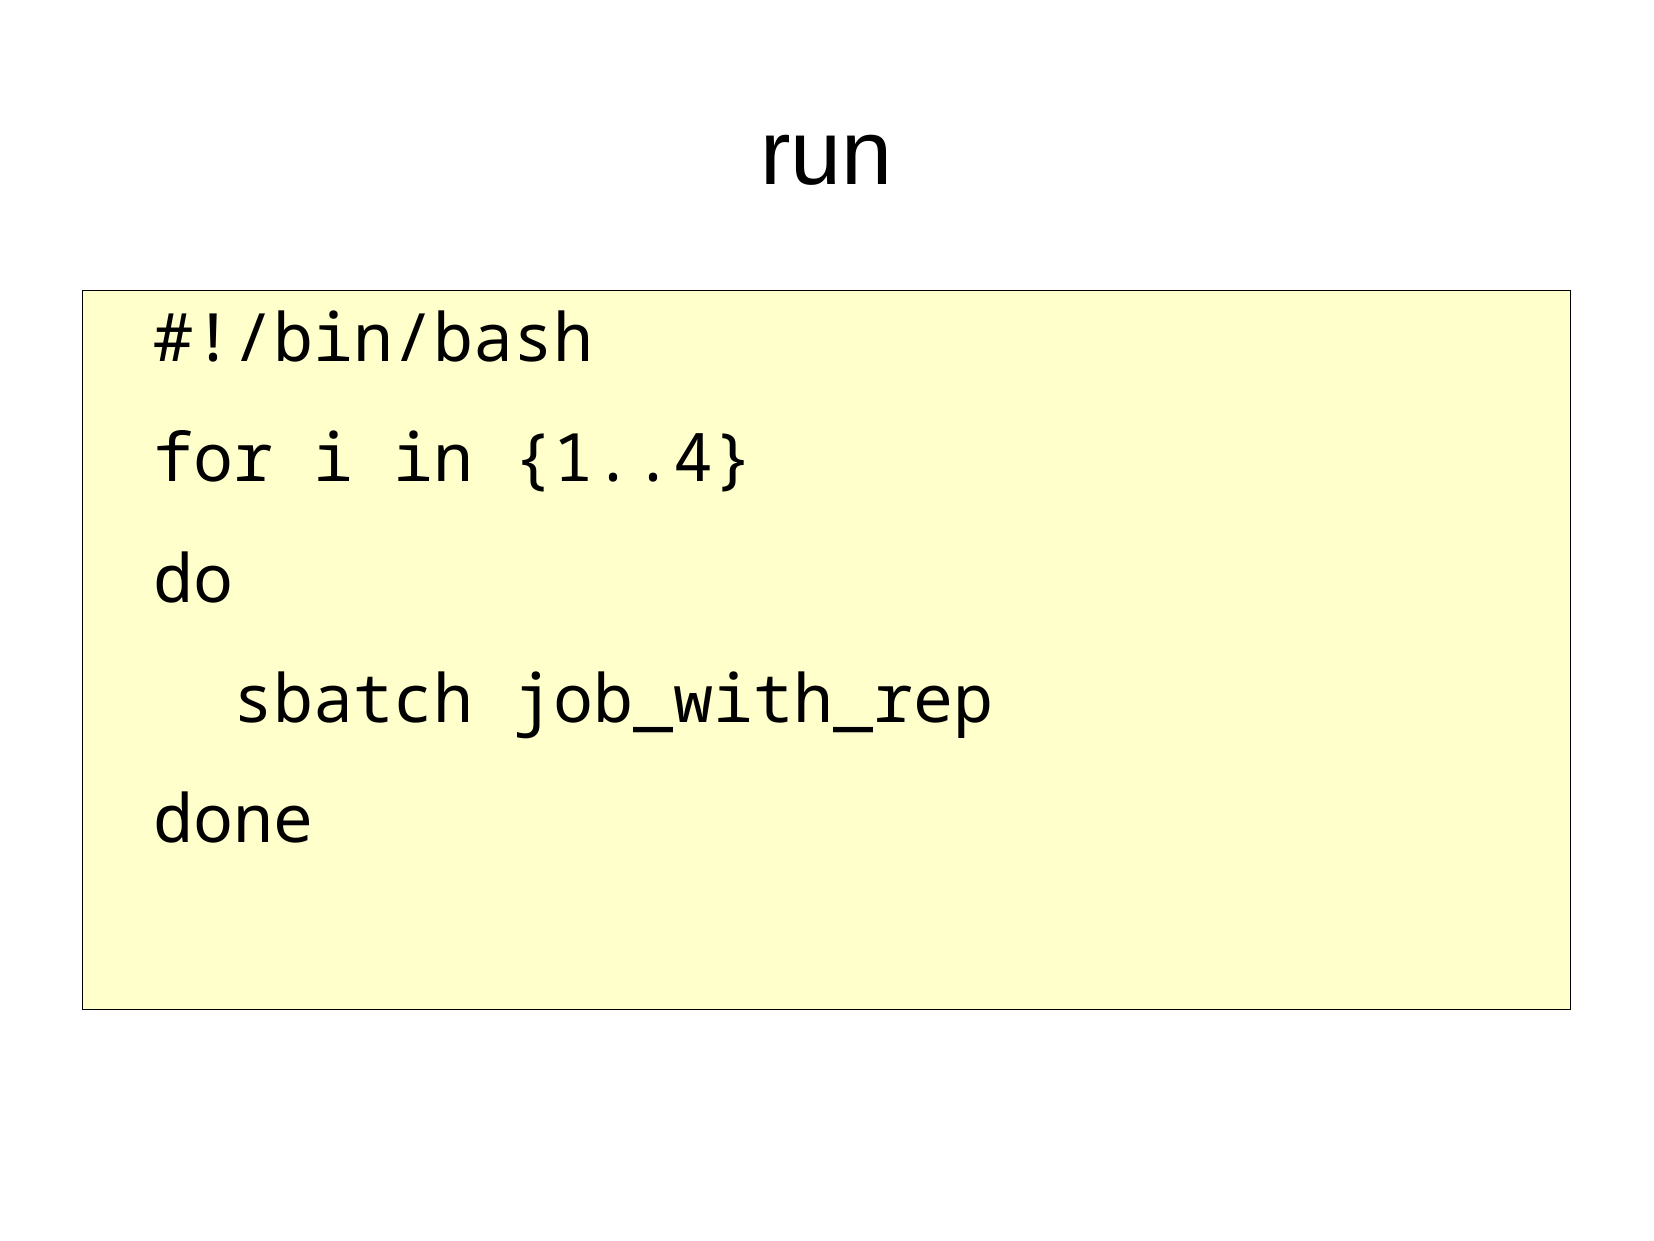

# run
#!/bin/bash
for i in {1..4}
do
 sbatch job_with_rep
done